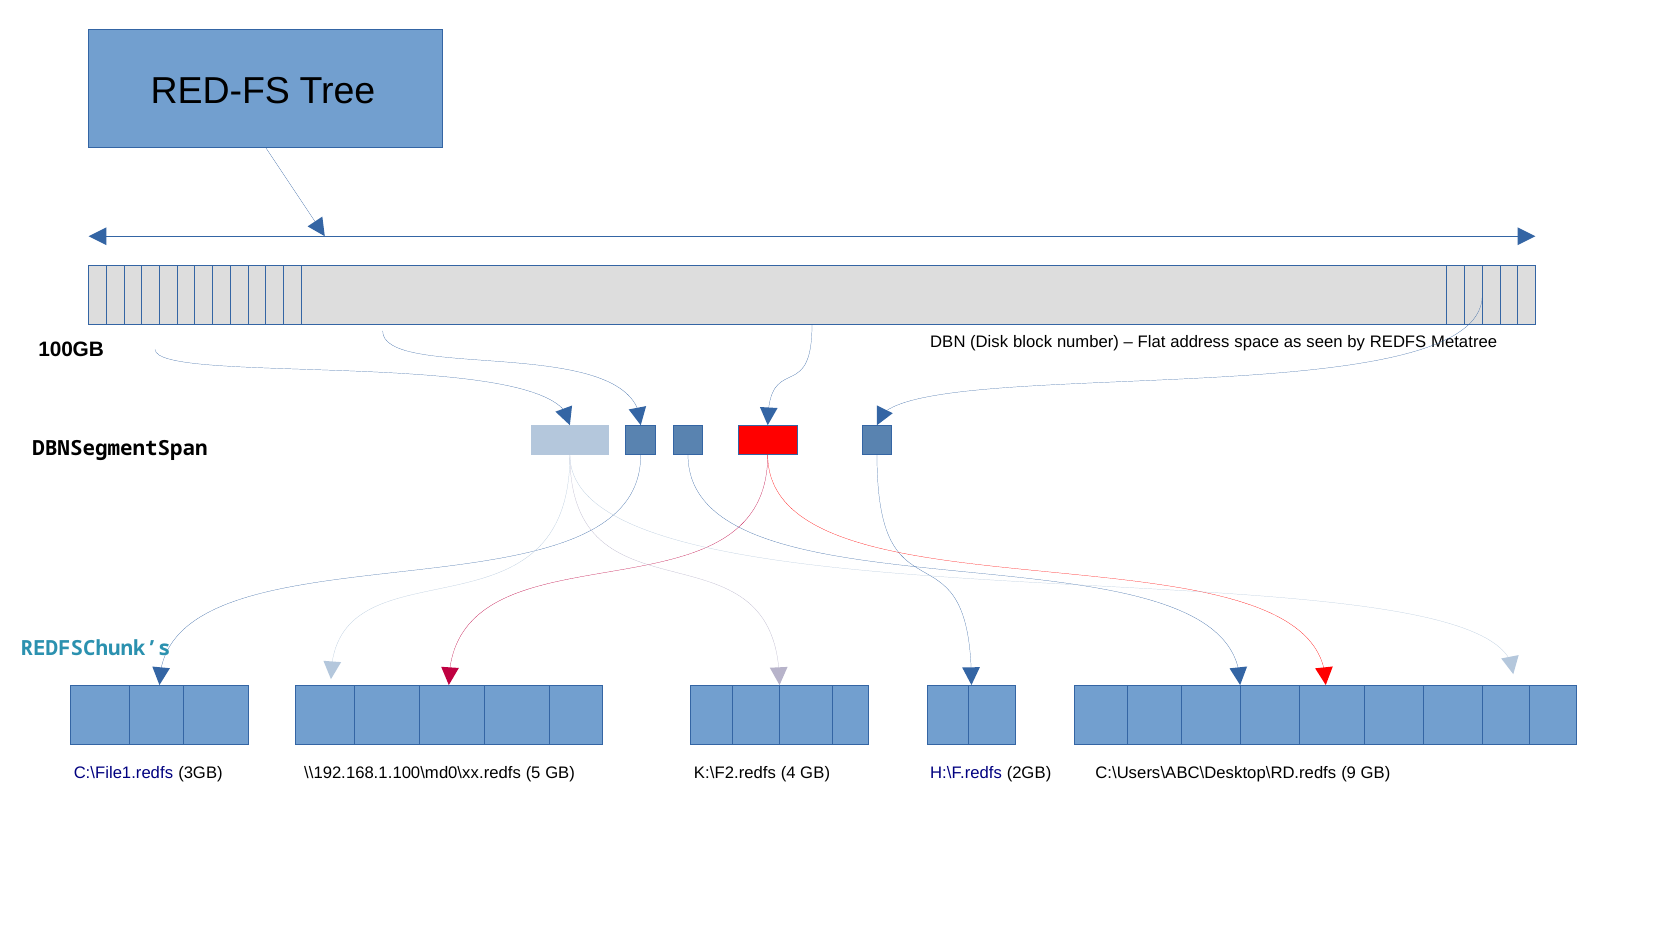

RED-FS Tree
DBN (Disk block number) – Flat address space as seen by REDFS Metatree
100GB
DBNSegmentSpan
REDFSChunk’s
C:\File1.redfs (3GB)
\\192.168.1.100\md0\xx.redfs (5 GB)
K:\F2.redfs (4 GB)
H:\F.redfs (2GB)
C:\Users\ABC\Desktop\RD.redfs (9 GB)